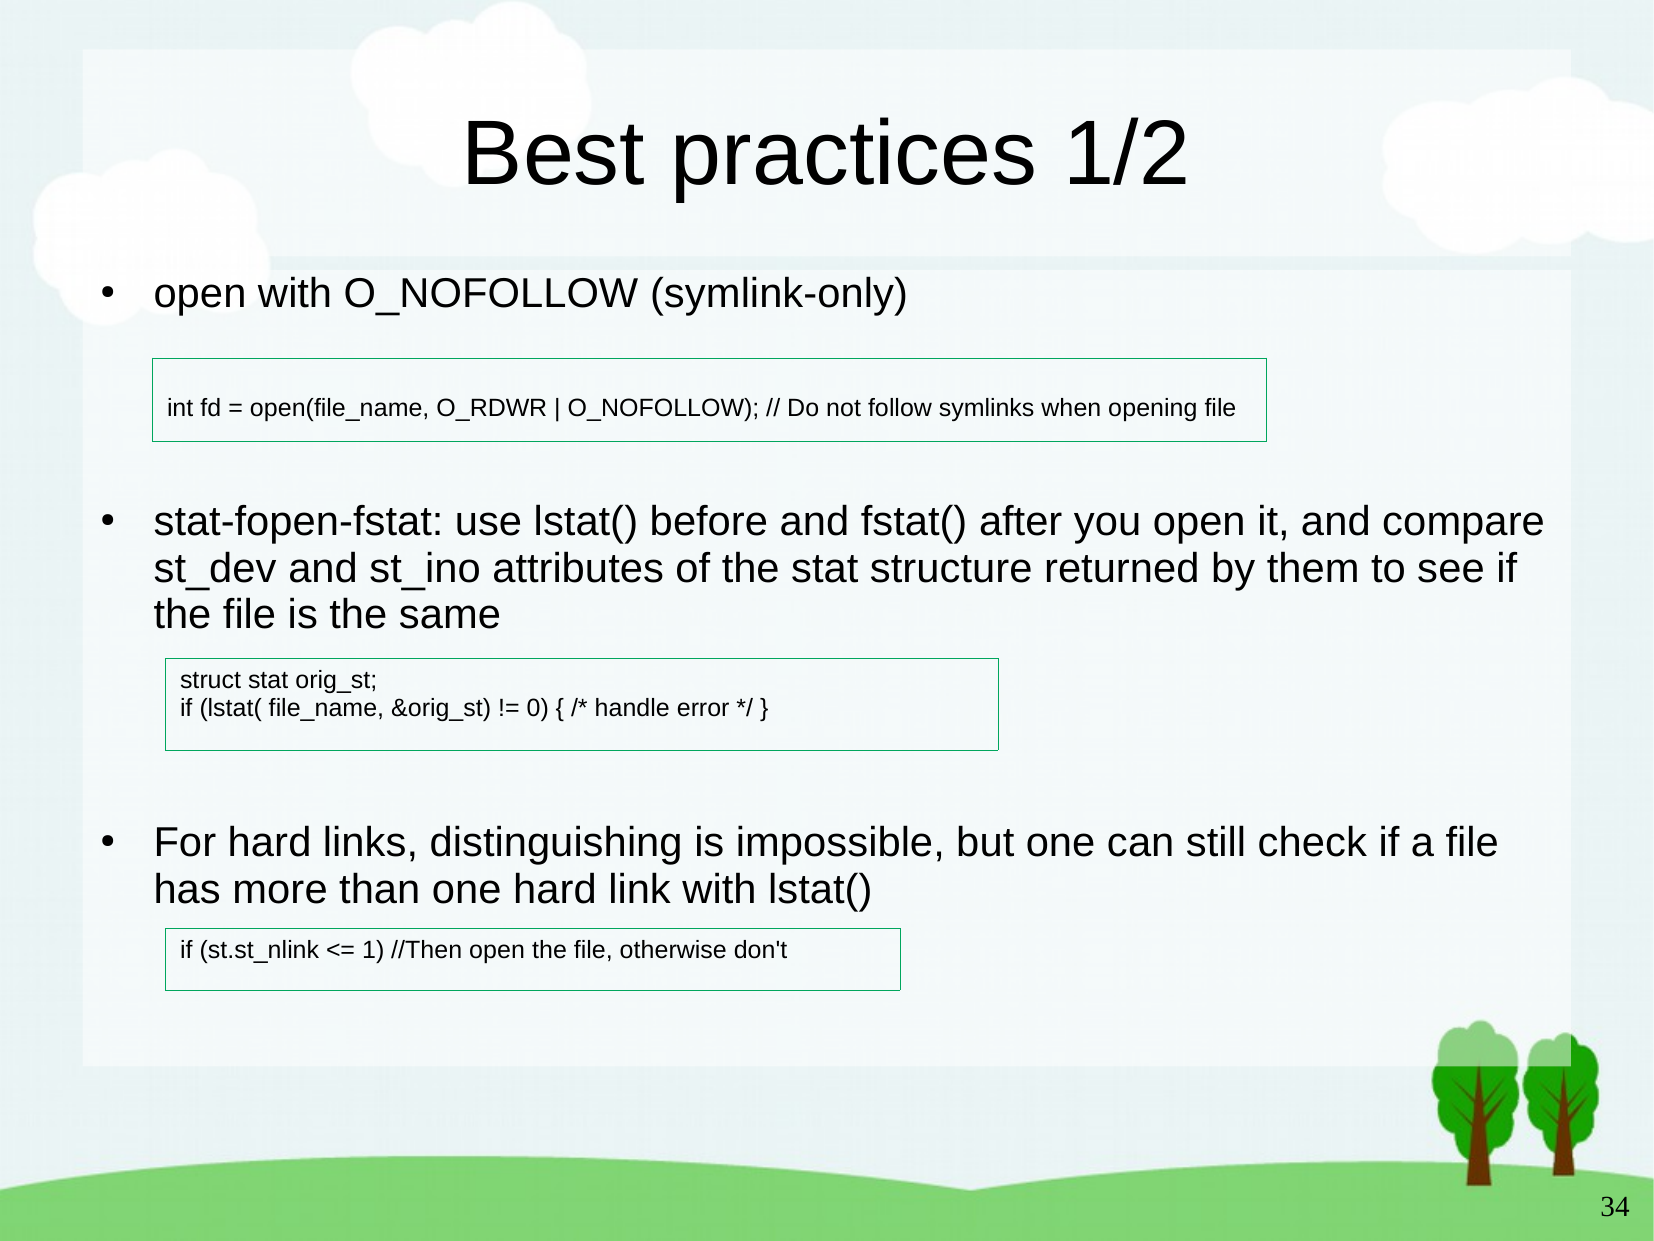

# Best practices 1/2
open with O_NOFOLLOW (symlink-only)
stat-fopen-fstat: use lstat() before and fstat() after you open it, and compare st_dev and st_ino attributes of the stat structure returned by them to see if the file is the same
For hard links, distinguishing is impossible, but one can still check if a file has more than one hard link with lstat()
| int fd = open(file\_name, O\_RDWR | O\_NOFOLLOW); // Do not follow symlinks when opening file |
| --- |
| struct stat orig\_st; if (lstat( file\_name, &orig\_st) != 0) { /\* handle error \*/ } |
| --- |
| if (st.st\_nlink <= 1) //Then open the file, otherwise don't |
| --- |
34